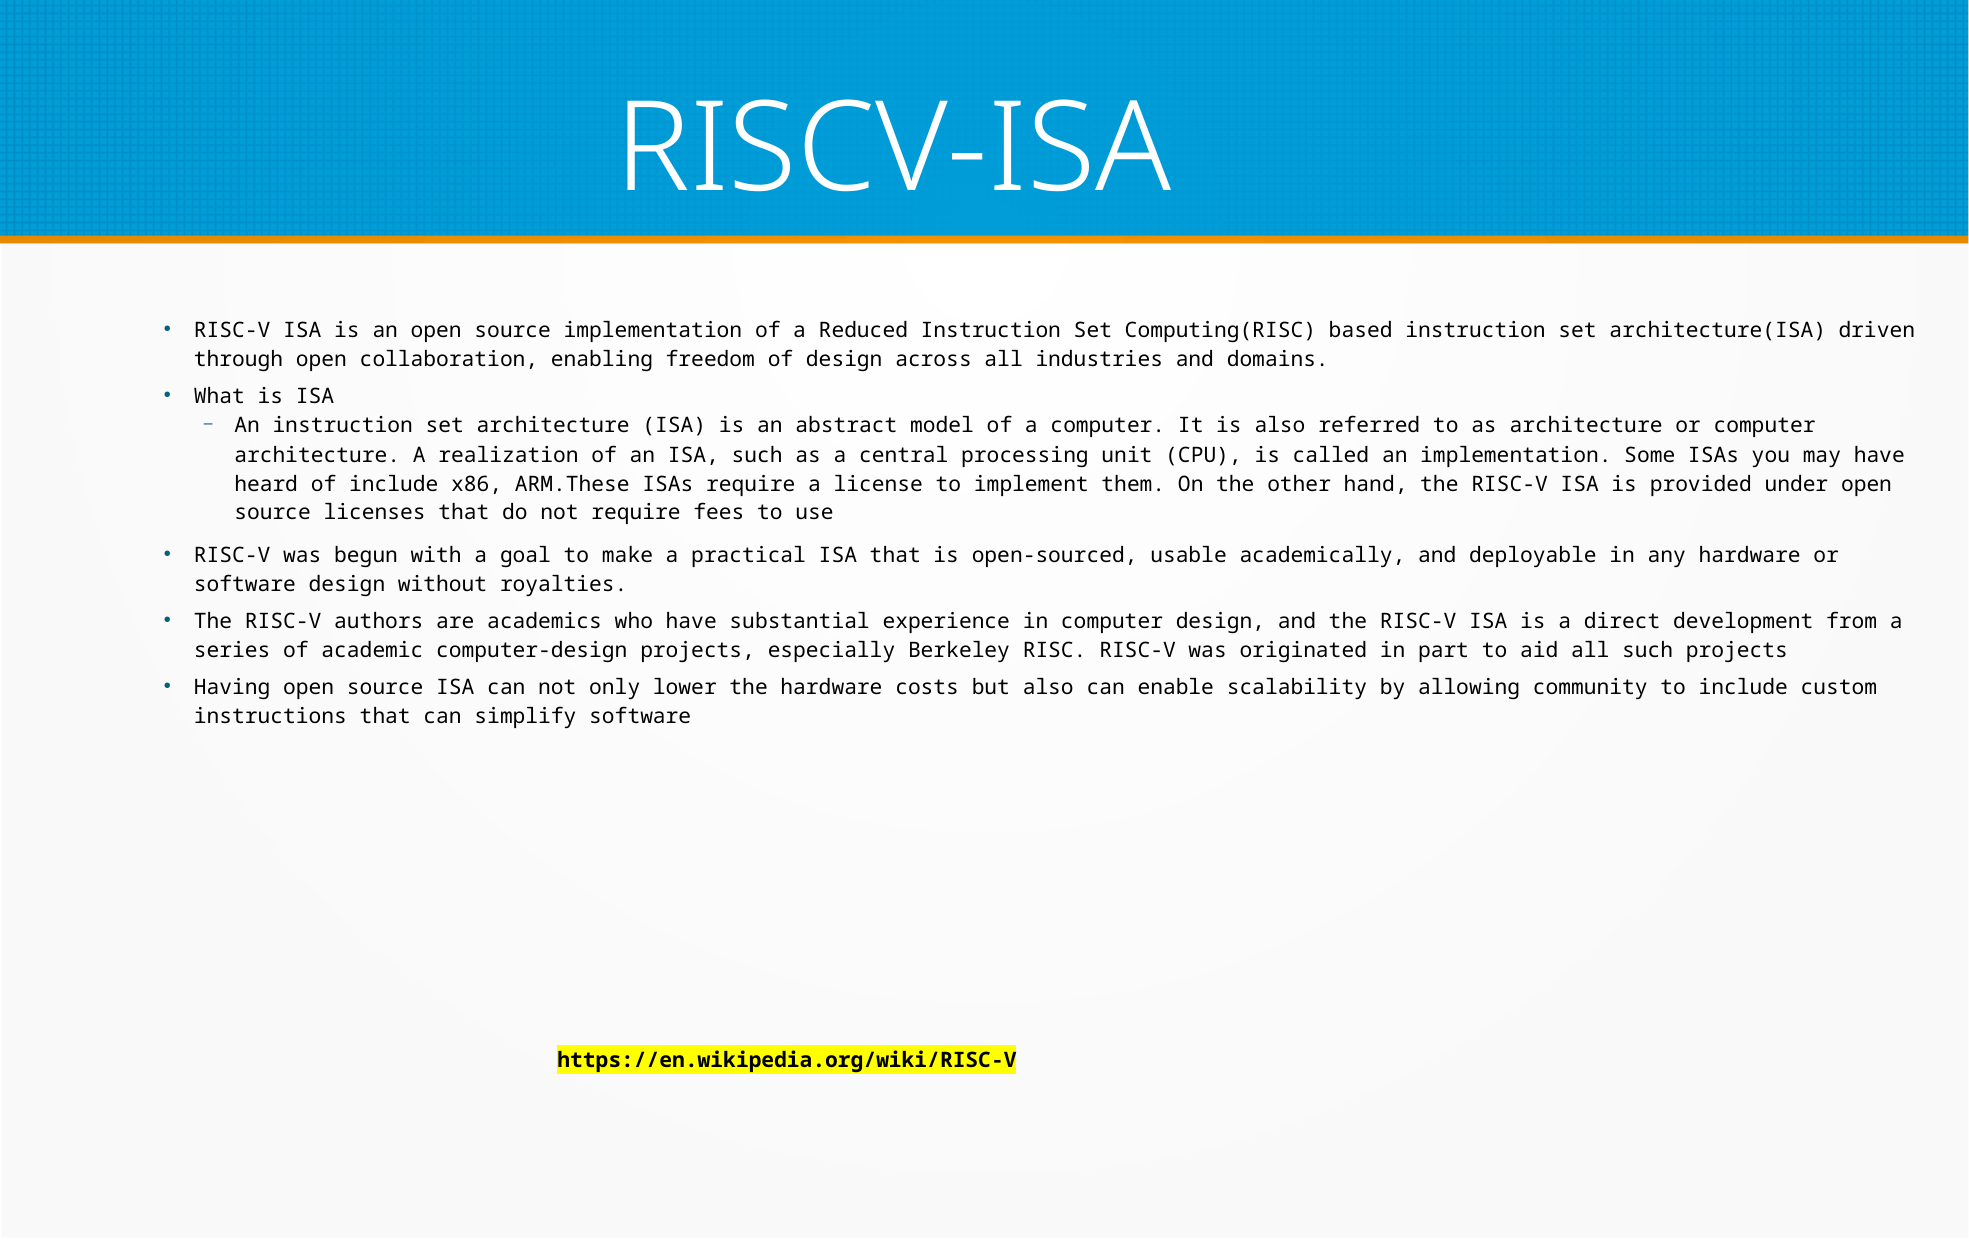

# RISCV-ISA
RISC-V ISA is an open source implementation of a Reduced Instruction Set Computing(RISC) based instruction set architecture(ISA) driven through open collaboration, enabling freedom of design across all industries and domains.
What is ISA
An instruction set architecture (ISA) is an abstract model of a computer. It is also referred to as architecture or computer architecture. A realization of an ISA, such as a central processing unit (CPU), is called an implementation. Some ISAs you may have heard of include x86, ARM.These ISAs require a license to implement them. On the other hand, the RISC-V ISA is provided under open source licenses that do not require fees to use
RISC-V was begun with a goal to make a practical ISA that is open-sourced, usable academically, and deployable in any hardware or software design without royalties.
The RISC-V authors are academics who have substantial experience in computer design, and the RISC-V ISA is a direct development from a series of academic computer-design projects, especially Berkeley RISC. RISC-V was originated in part to aid all such projects
Having open source ISA can not only lower the hardware costs but also can enable scalability by allowing community to include custom instructions that can simplify software
https://en.wikipedia.org/wiki/RISC-V